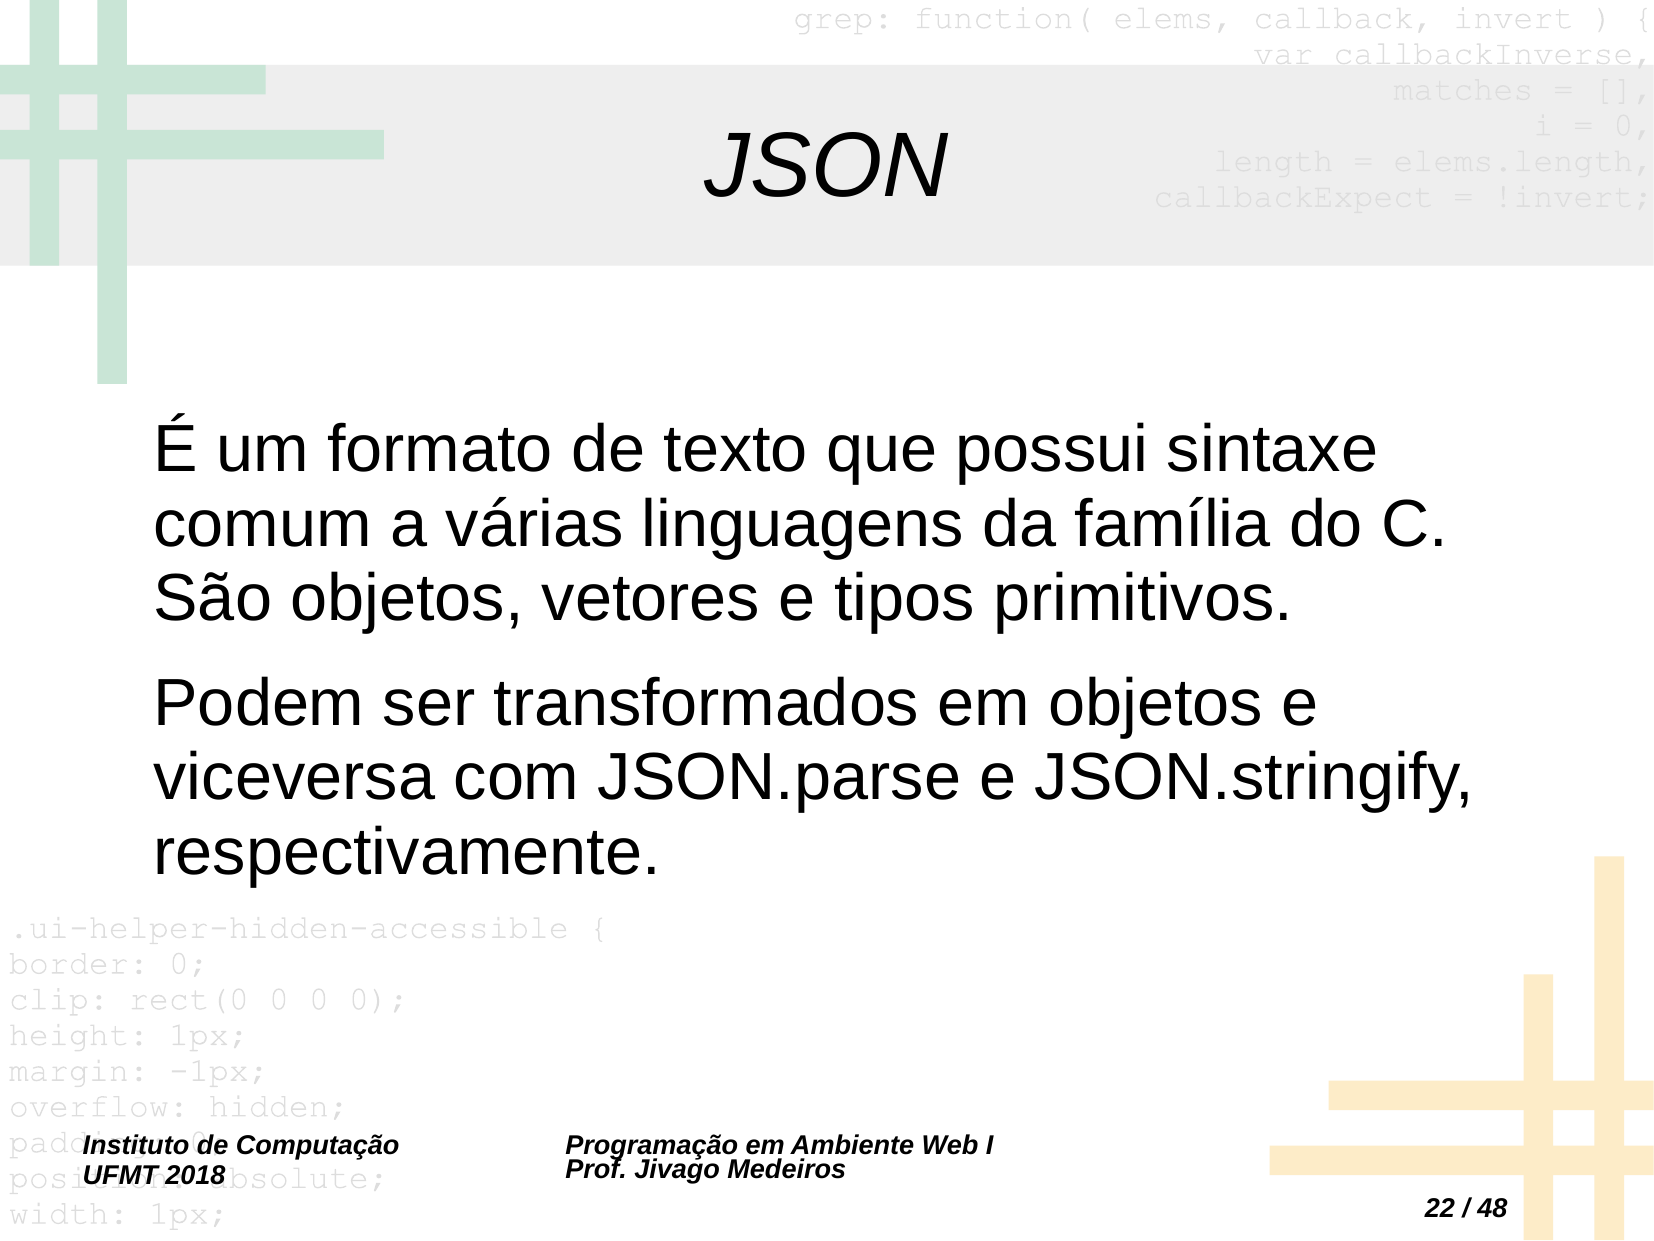

# JSON
É um formato de texto que possui sintaxe comum a várias linguagens da família do C. São objetos, vetores e tipos primitivos.
Podem ser transformados em objetos e viceversa com JSON.parse e JSON.stringify, respectivamente.
Programação em Ambiente Web I Prof. Jivago Medeiros
22